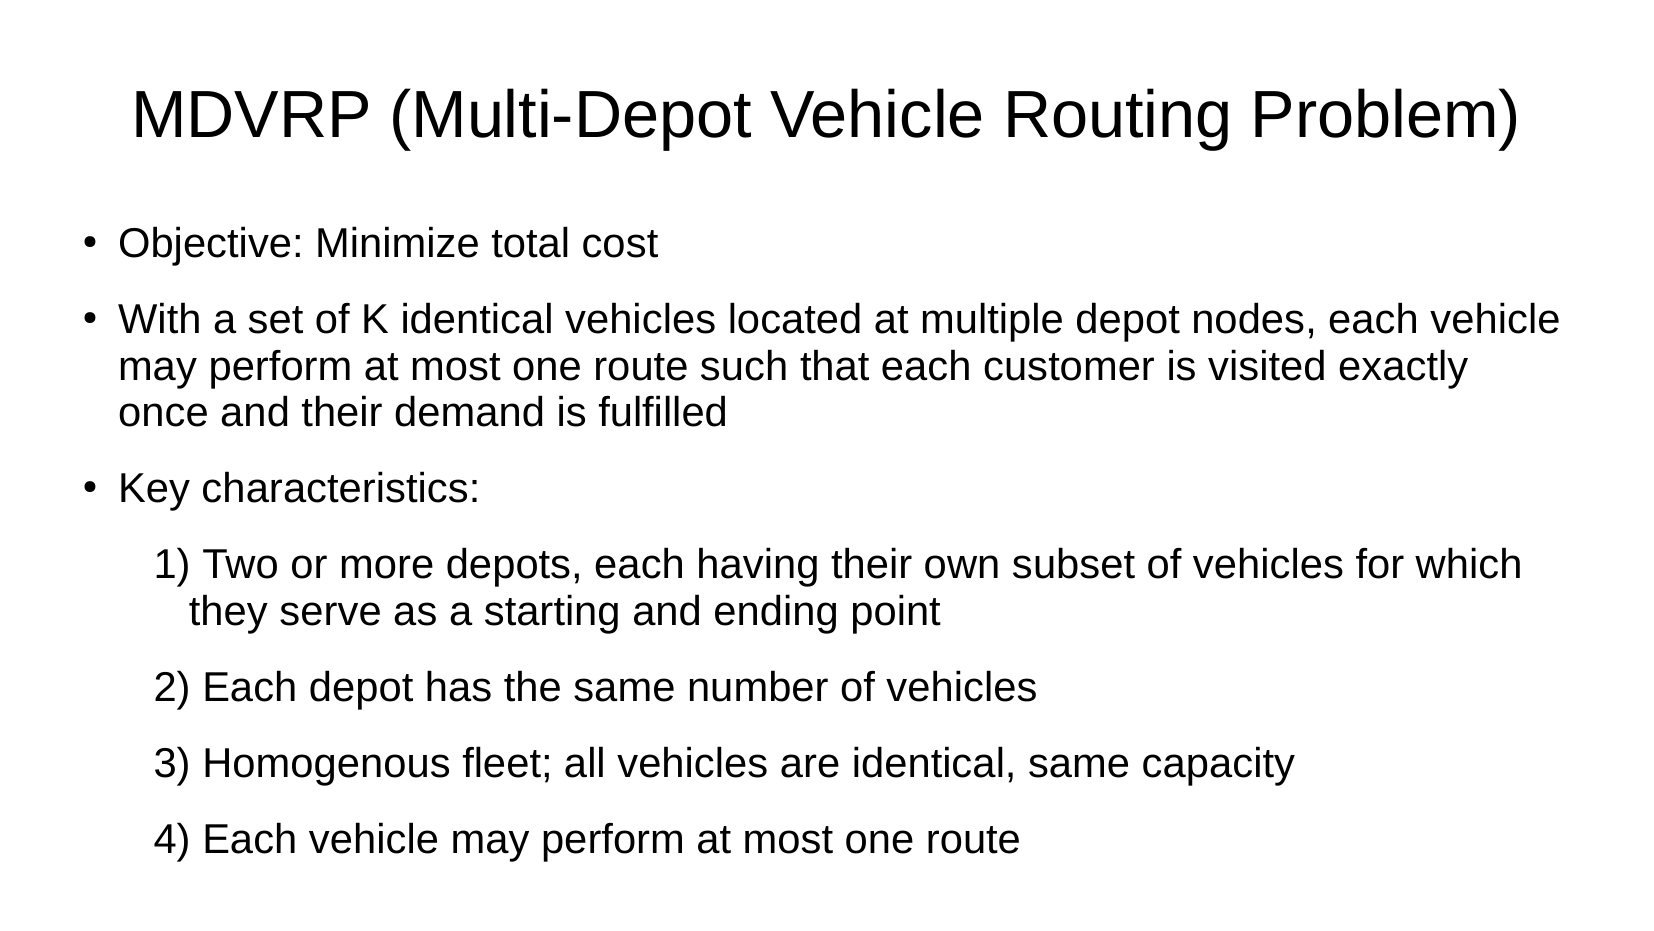

# MDVRP (Multi-Depot Vehicle Routing Problem)
Objective: Minimize total cost
With a set of K identical vehicles located at multiple depot nodes, each vehicle may perform at most one route such that each customer is visited exactly once and their demand is fulfilled
Key characteristics:
 Two or more depots, each having their own subset of vehicles for which they serve as a starting and ending point
 Each depot has the same number of vehicles
 Homogenous fleet; all vehicles are identical, same capacity
 Each vehicle may perform at most one route